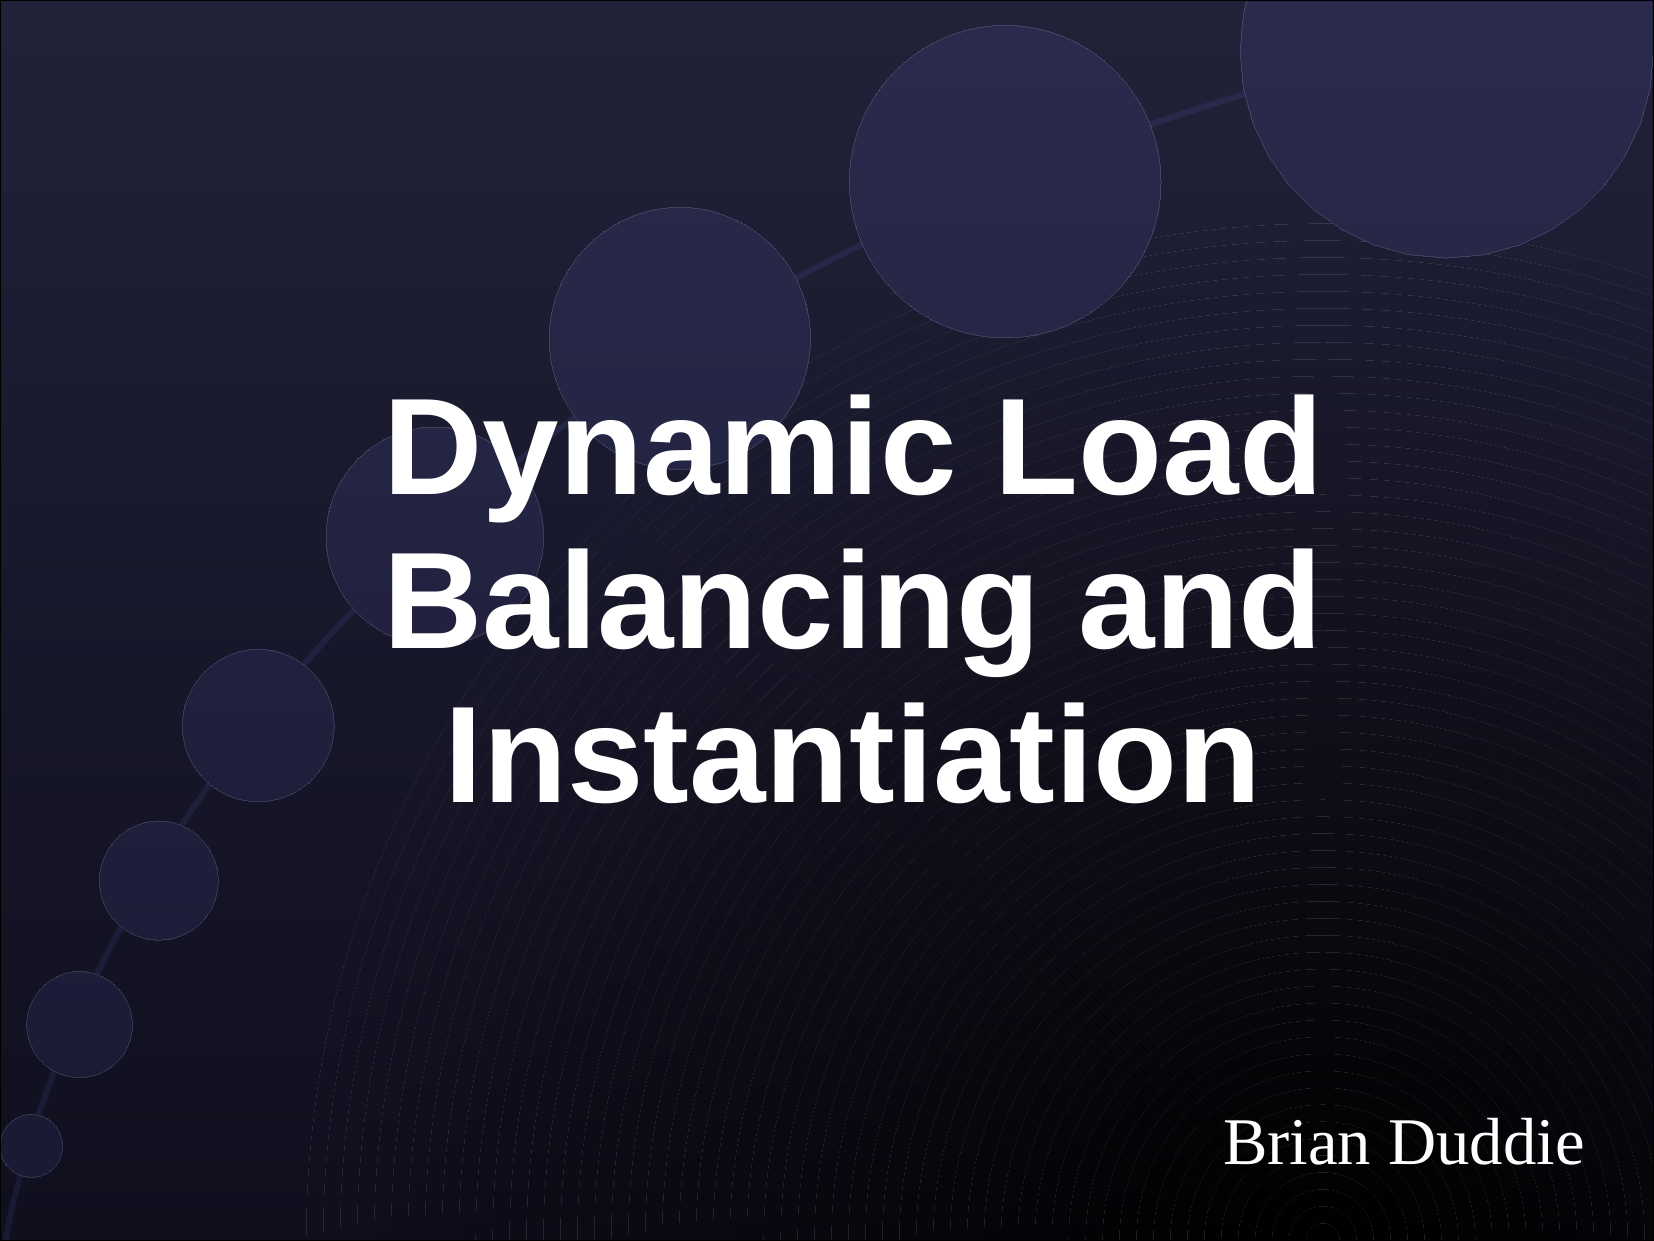

# Dynamic Load Balancing and Instantiation
Brian Duddie